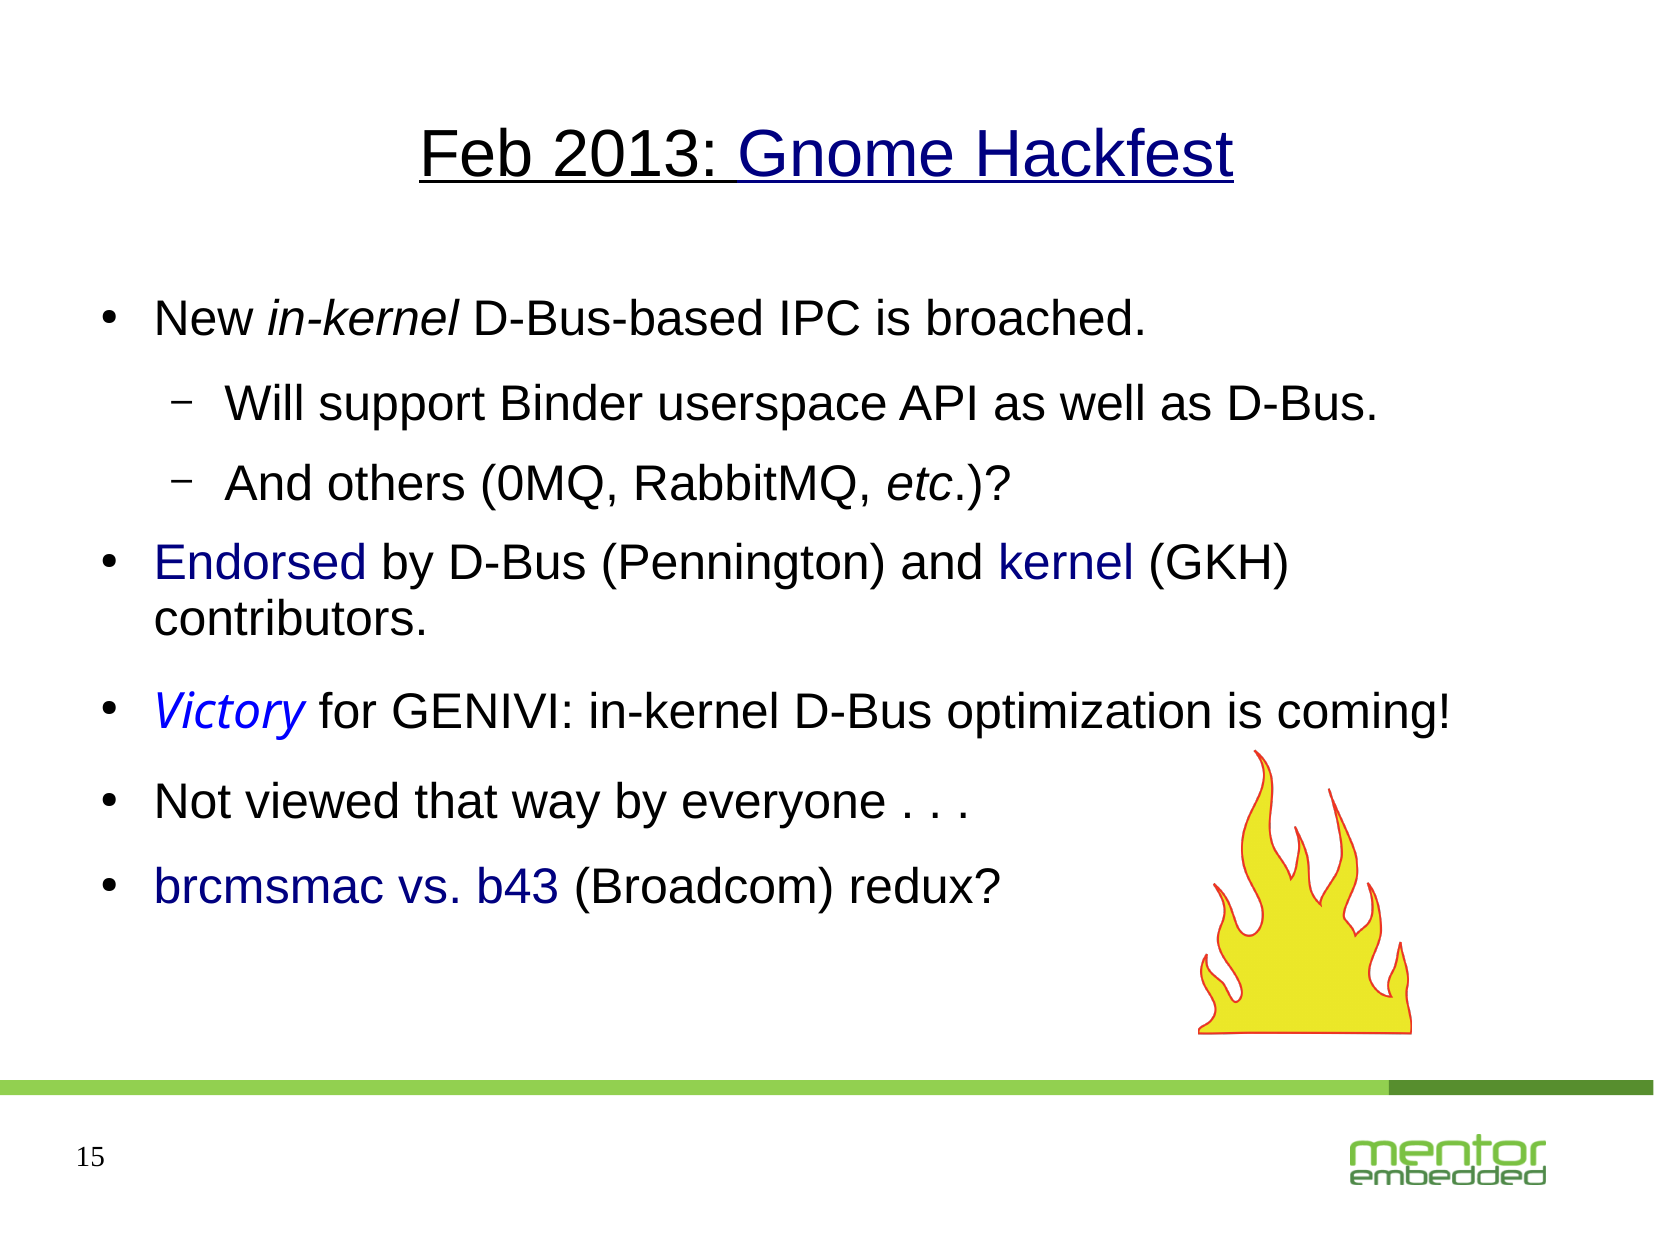

# Feb 2013: Gnome Hackfest
New in-kernel D-Bus-based IPC is broached.
Will support Binder userspace API as well as D-Bus.
And others (0MQ, RabbitMQ, etc.)?
Endorsed by D-Bus (Pennington) and kernel (GKH) contributors.
Victory for GENIVI: in-kernel D-Bus optimization is coming!
Not viewed that way by everyone . . .
brcmsmac vs. b43 (Broadcom) redux?
15